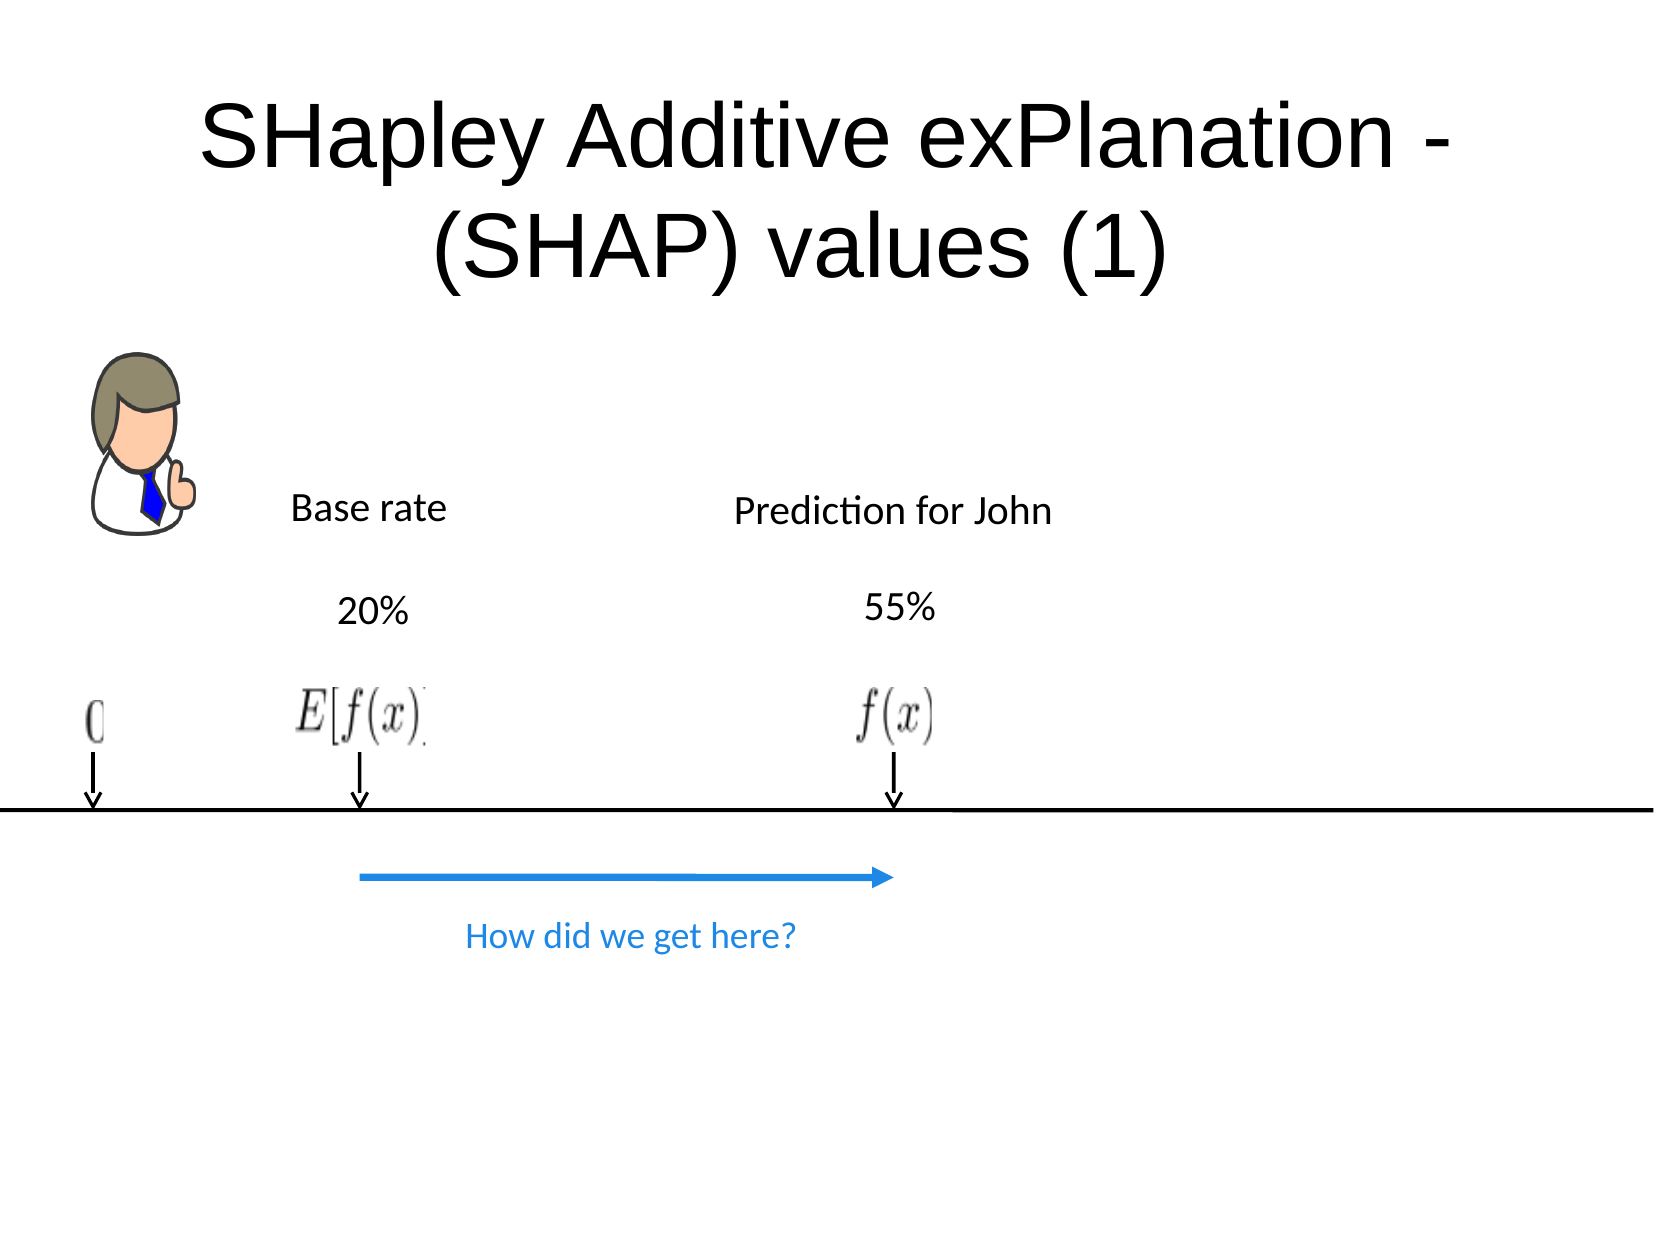

# SHapley Additive exPlanation - (SHAP) values (1)
Base rate
Prediction for John
55%
20%
How did we get here?